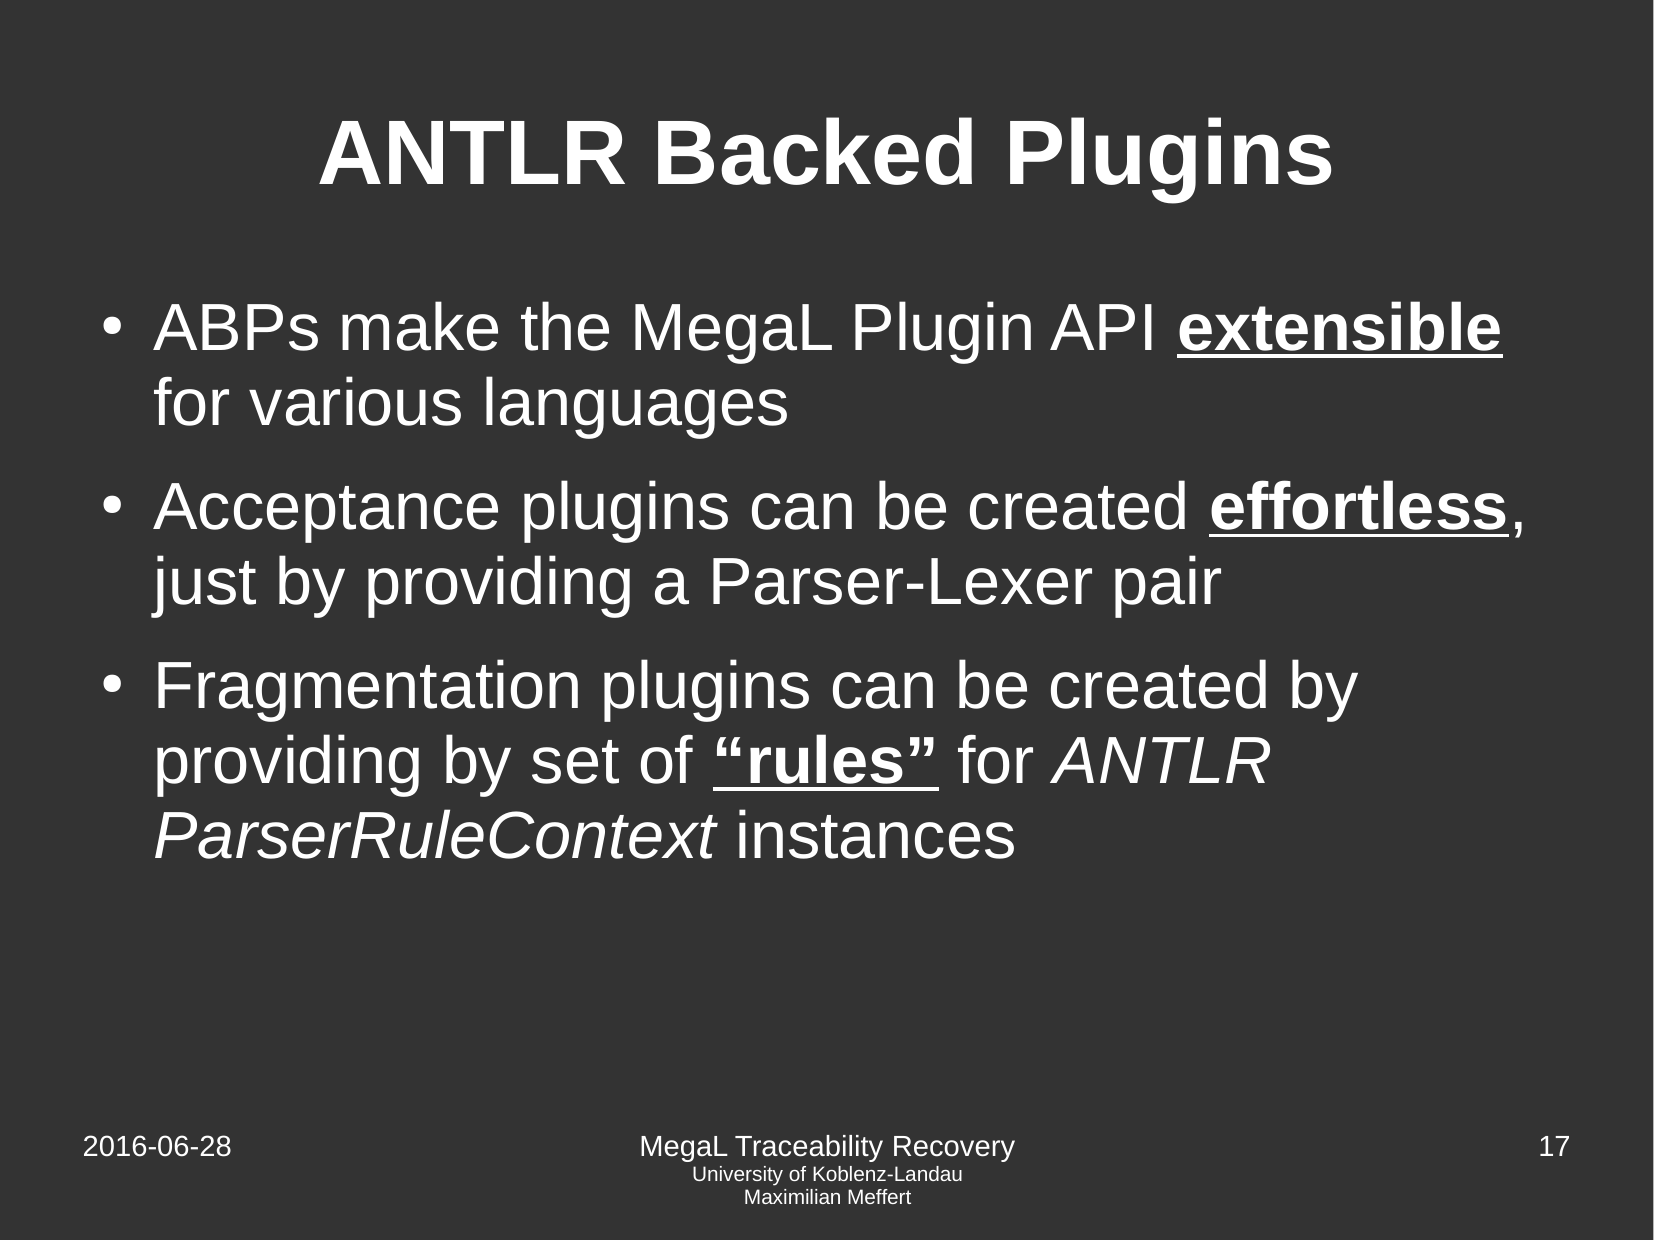

# ANTLR Backed Plugins
ABPs make the MegaL Plugin API extensible for various languages
Acceptance plugins can be created effortless, just by providing a Parser-Lexer pair
Fragmentation plugins can be created by providing by set of “rules” for ANTLR ParserRuleContext instances
2016-06-28
MegaL Traceability Recovery
17